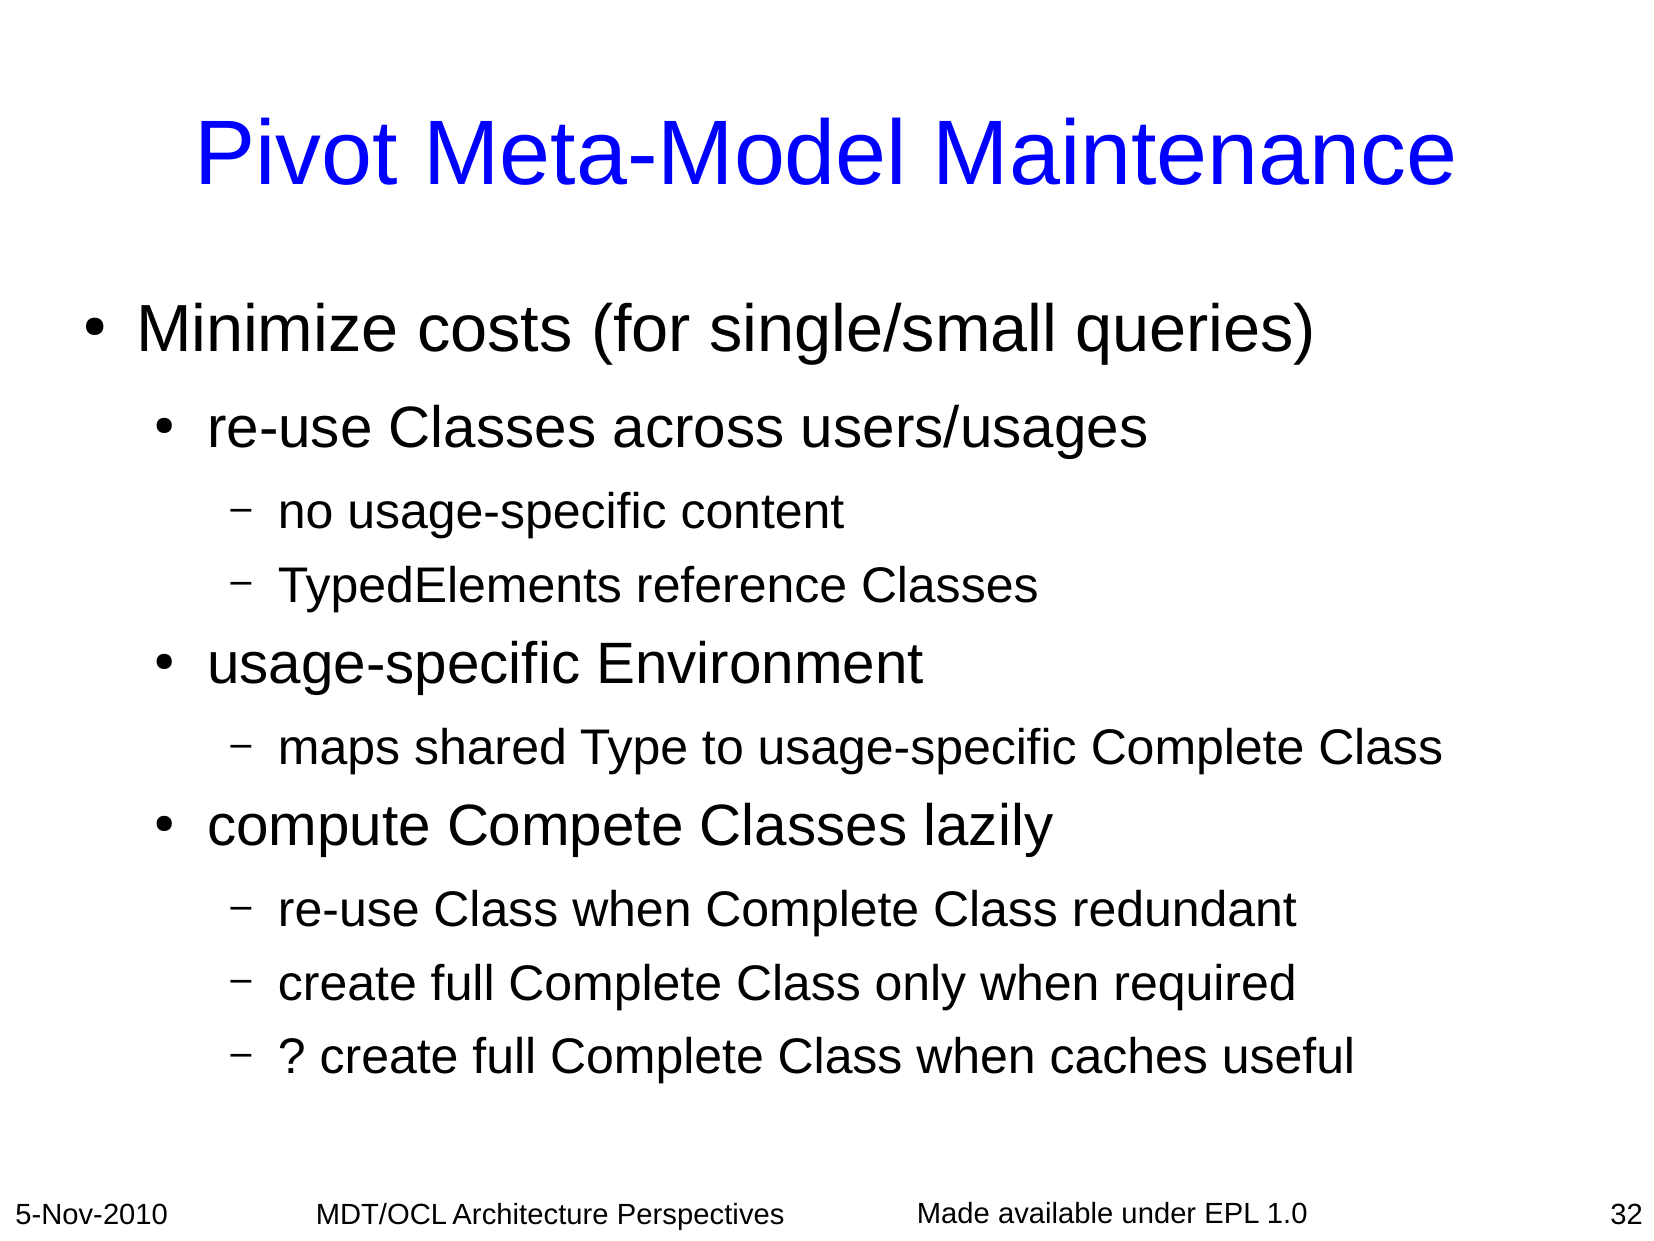

# Pivot Meta-Model Maintenance
Minimize costs (for single/small queries)
re-use Classes across users/usages
no usage-specific content
TypedElements reference Classes
usage-specific Environment
maps shared Type to usage-specific Complete Class
compute Compete Classes lazily
re-use Class when Complete Class redundant
create full Complete Class only when required
? create full Complete Class when caches useful
5-Nov-2010
MDT/OCL Architecture Perspectives
32